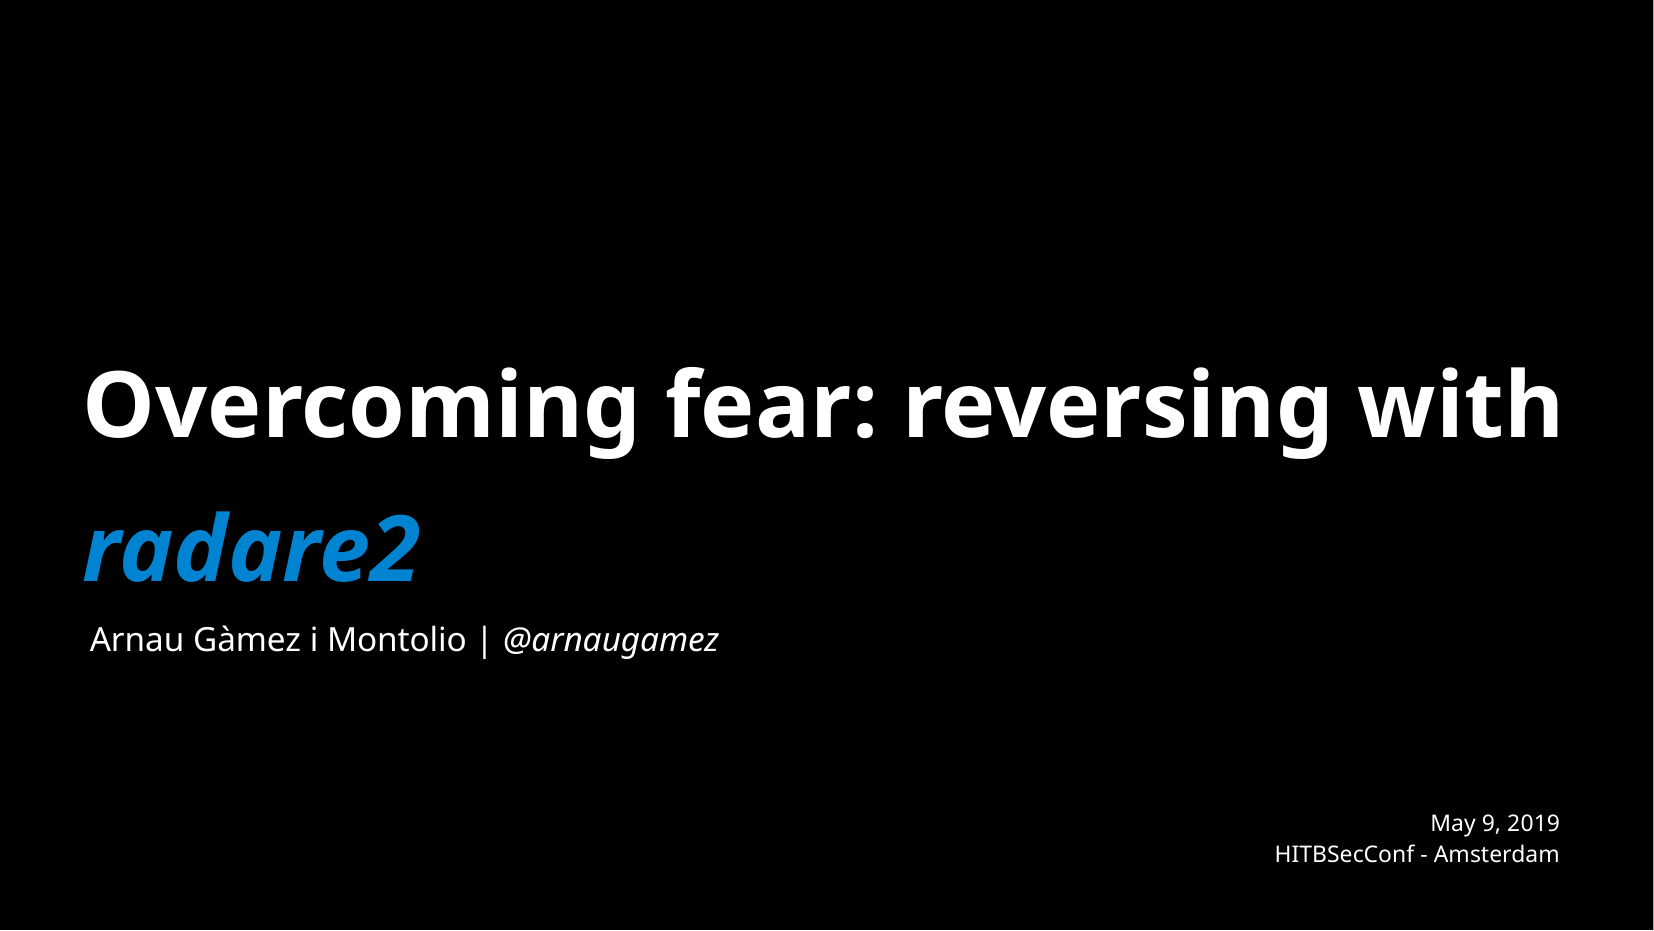

# Overcoming fear: reversing with radare2
Arnau Gàmez i Montolio | @arnaugamez
May 9, 2019
HITBSecConf - Amsterdam